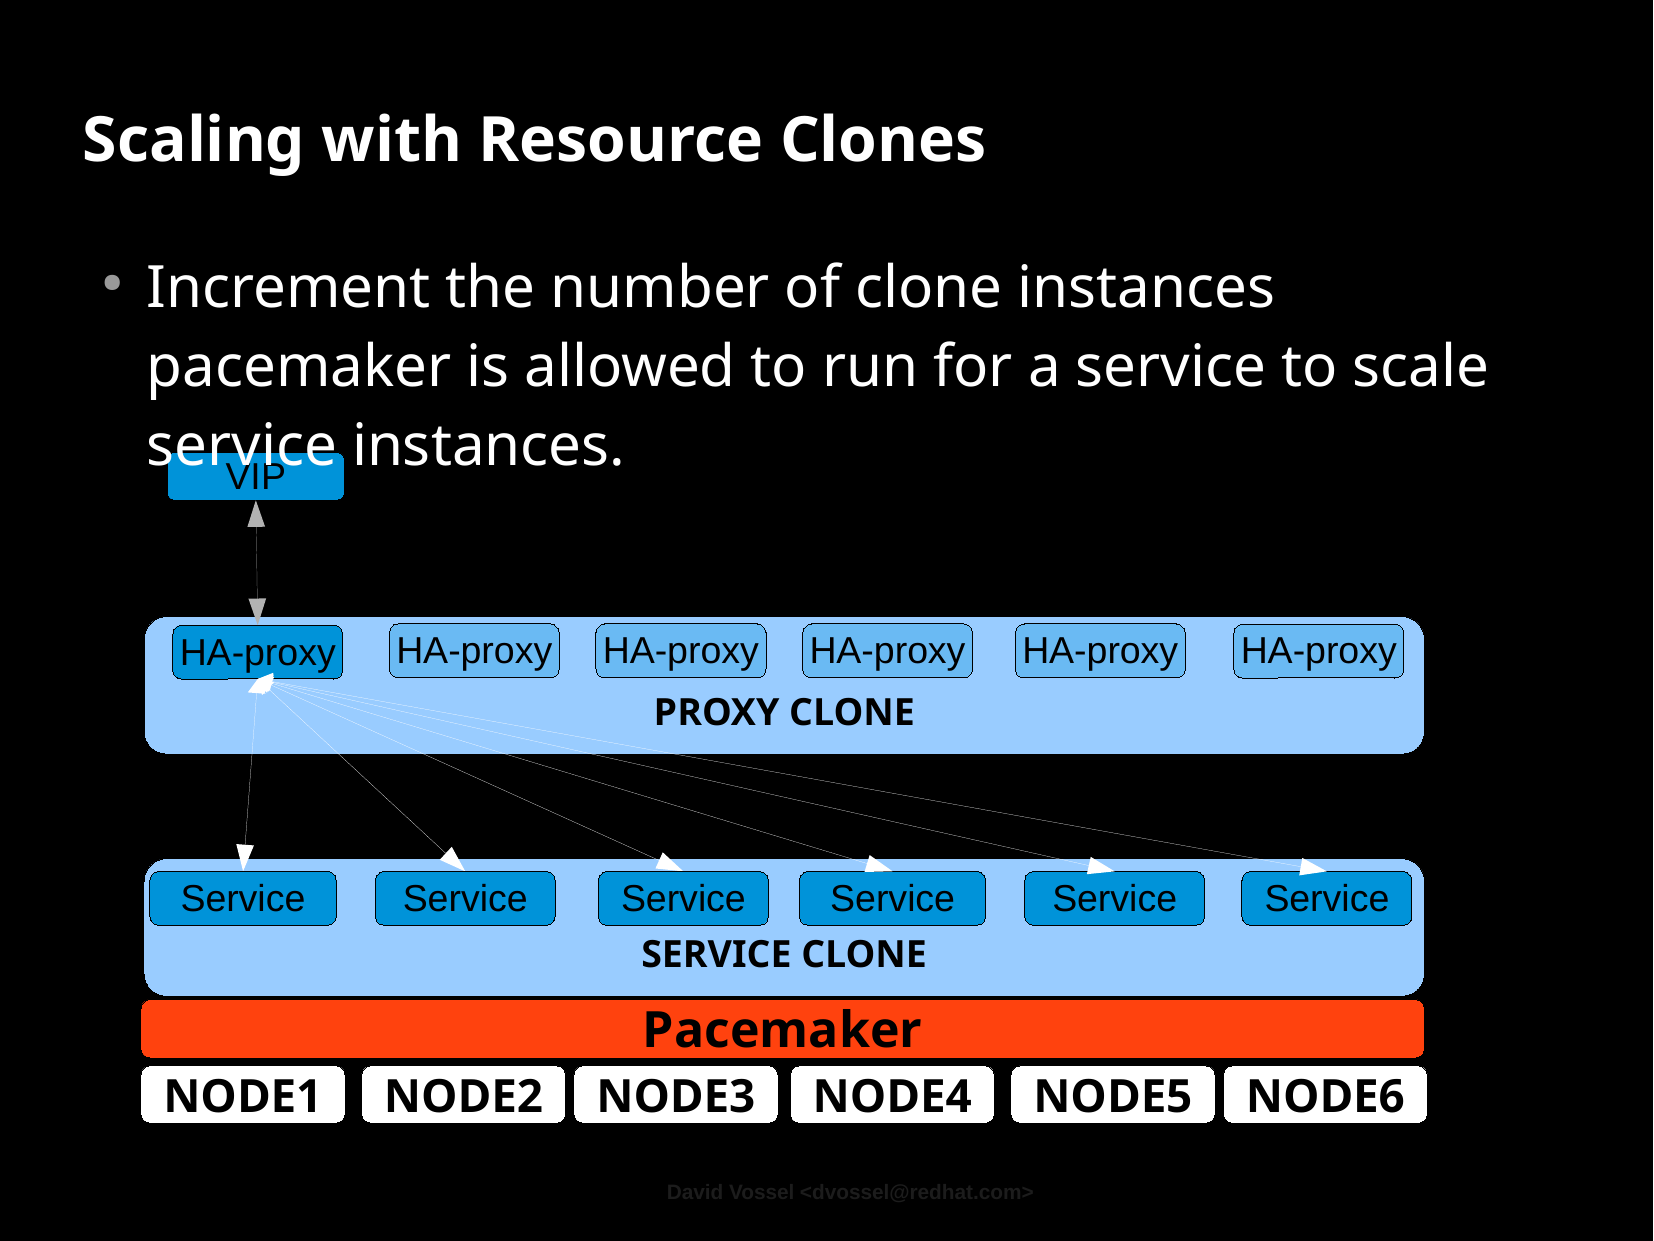

# Scaling with Resource Clones
Increment the number of clone instances pacemaker is allowed to run for a service to scale service instances.
VIP
PROXY CLONE
HA-proxy
HA-proxy
HA-proxy
HA-proxy
HA-proxy
HA-proxy
SERVICE CLONE
Service
Service
Service
Service
Service
Service
Pacemaker
NODE1
NODE2
NODE3
NODE4
NODE5
NODE6